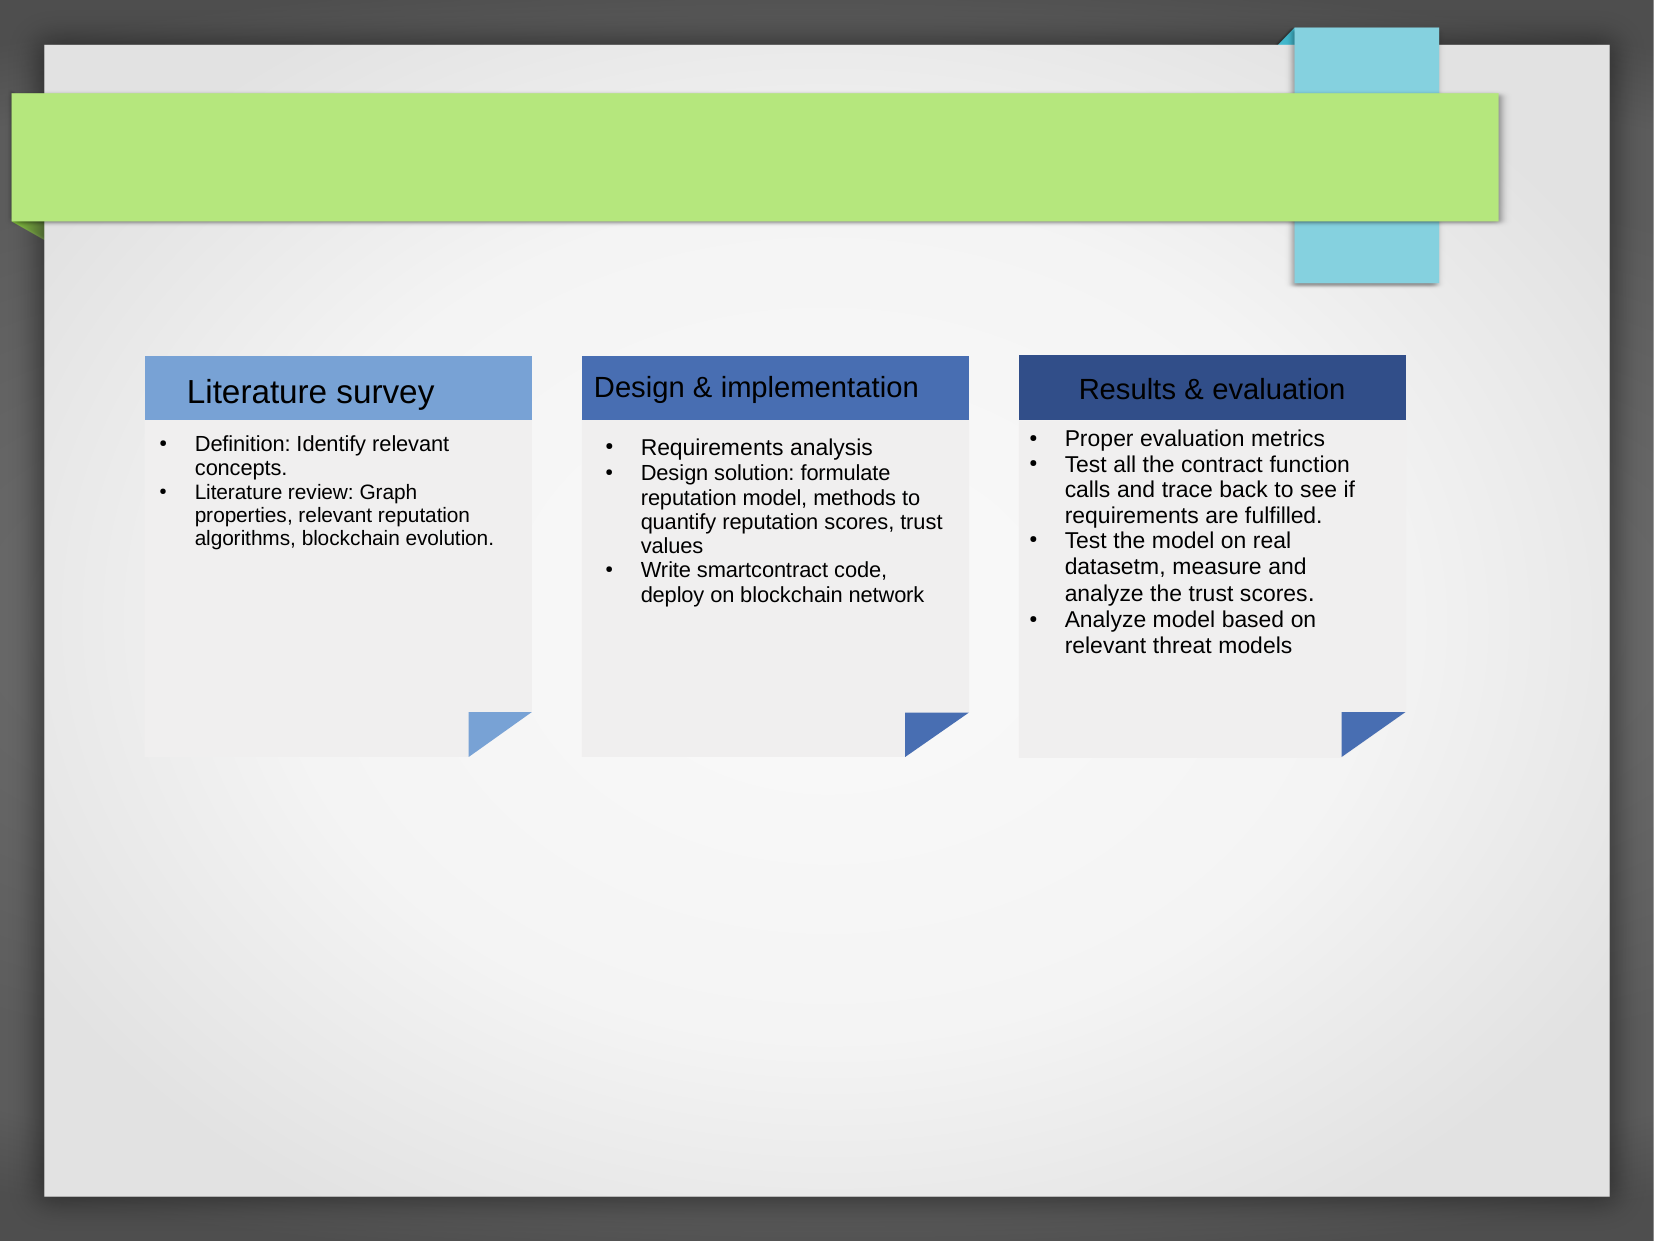

#
Solution design
 &
implementation
Design & implementation
Results & evaluation
 Literature survey
Proper evaluation metrics
Test all the contract function calls and trace back to see if requirements are fulfilled.
Test the model on real datasetm, measure and analyze the trust scores.
Analyze model based on relevant threat models
Definition: Identify relevant concepts.
Literature review: Graph properties, relevant reputation algorithms, blockchain evolution.
Requirements analysis
Design solution: formulate reputation model, methods to quantify reputation scores, trust values
Write smartcontract code, deploy on blockchain network